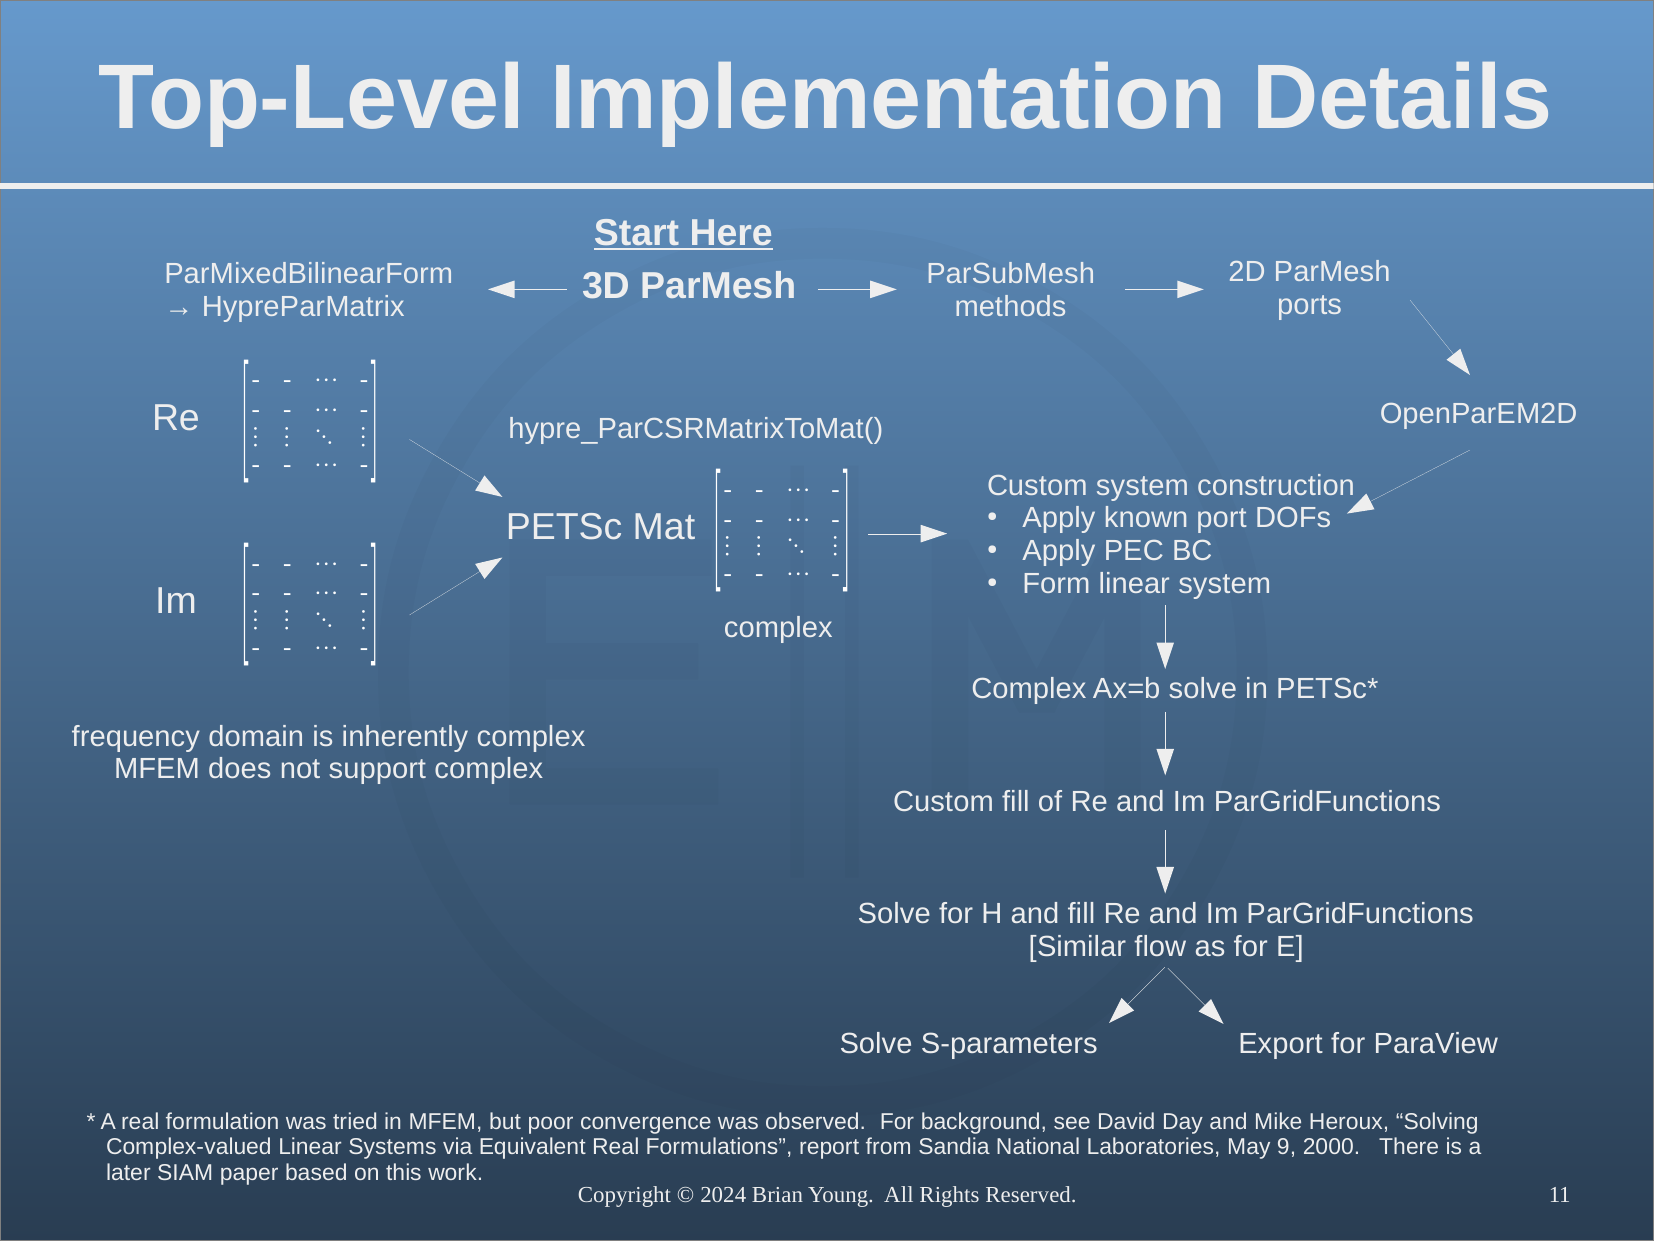

# Top-Level Implementation Details
Start Here
2D ParMesh
ports
ParMixedBilinearForm
→ HypreParMatrix
ParSubMesh
methods
3D ParMesh
Re
OpenParEM2D
hypre_ParCSRMatrixToMat()
Custom system construction
Apply known port DOFs
Apply PEC BC
Form linear system
PETSc Mat
Im
complex
Complex Ax=b solve in PETSc*
frequency domain is inherently complex
MFEM does not support complex
Custom fill of Re and Im ParGridFunctions
Solve for H and fill Re and Im ParGridFunctions
[Similar flow as for E]
Solve S-parameters
Export for ParaView
* A real formulation was tried in MFEM, but poor convergence was observed. For background, see David Day and Mike Heroux, “Solving
 Complex-valued Linear Systems via Equivalent Real Formulations”, report from Sandia National Laboratories, May 9, 2000. There is a
 later SIAM paper based on this work.
11